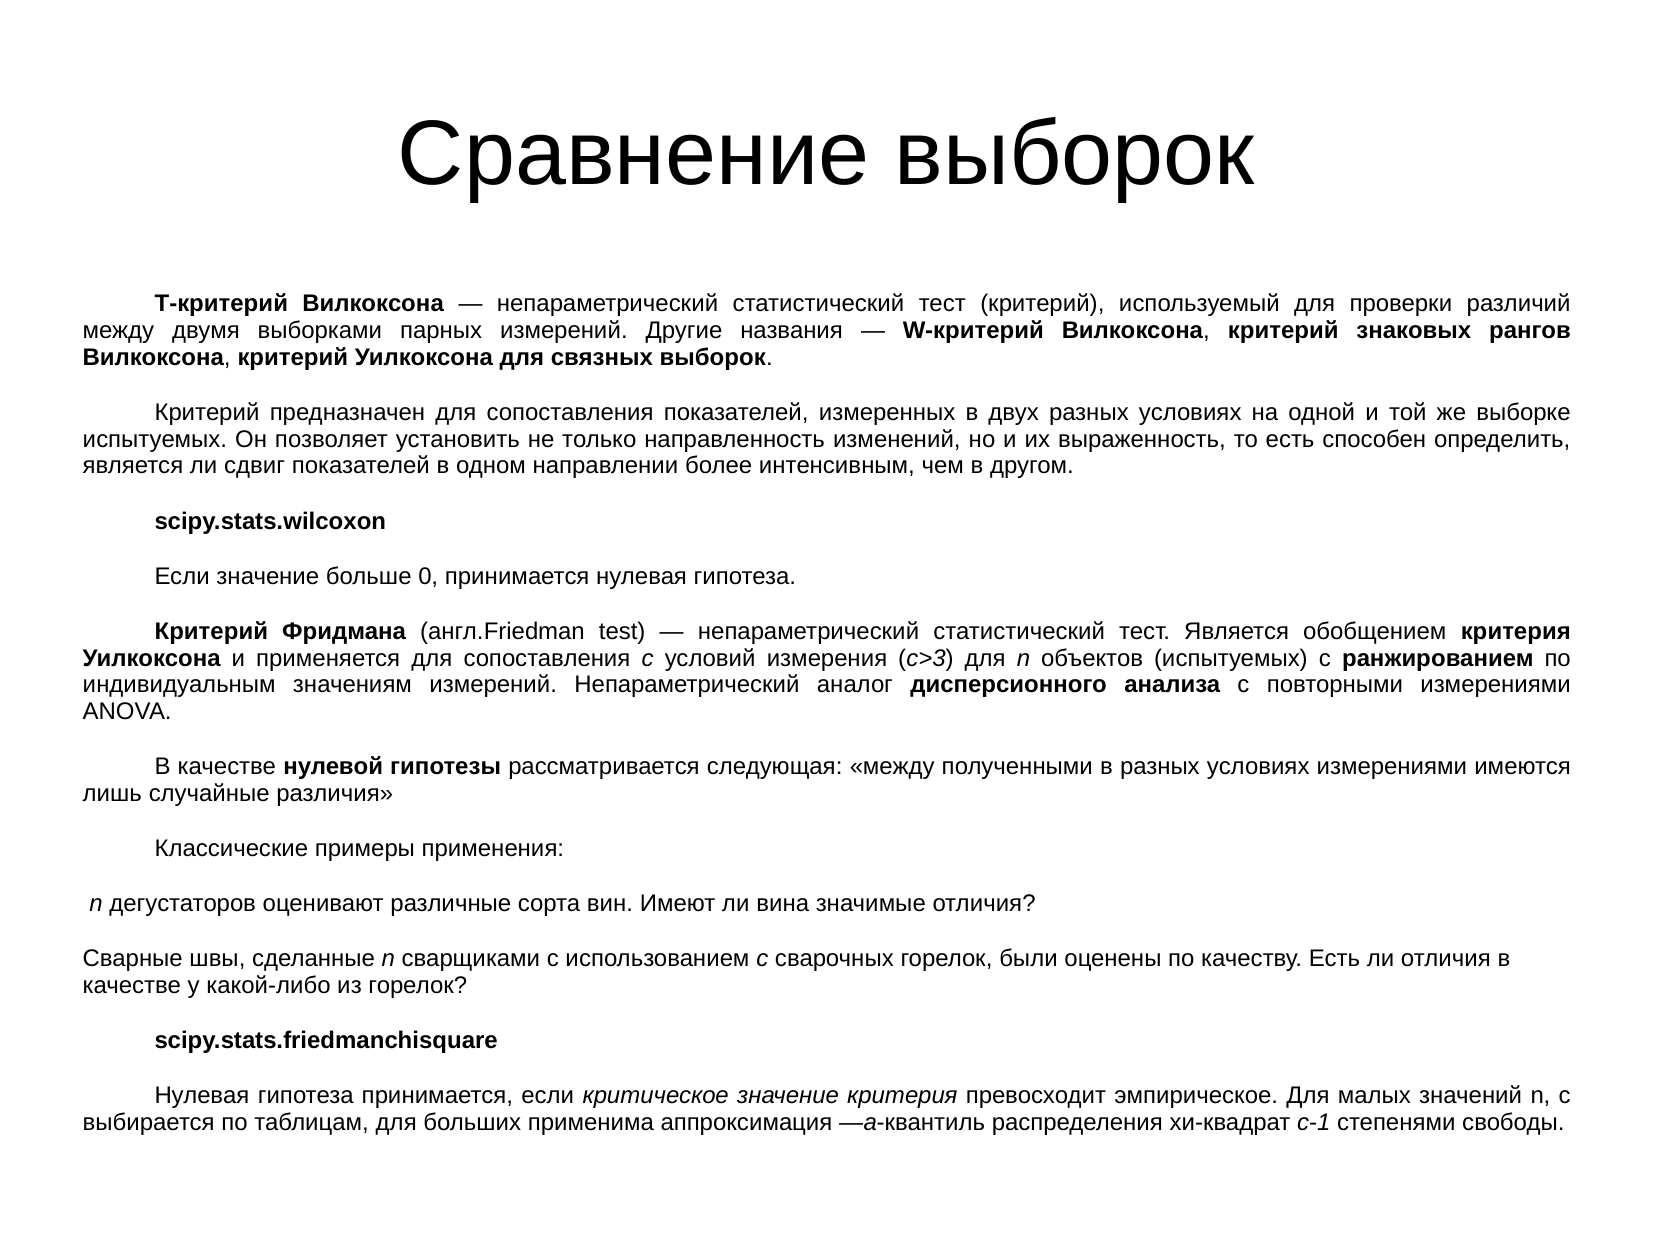

# Сравнение выборок
Т-критерий Вилкоксона — непараметрический статистический тест (критерий), используемый для проверки различий между двумя выборками парных измерений. Другие названия — W-критерий Вилкоксона, критерий знаковых рангов Вилкоксона, критерий Уилкоксона для связных выборок.
Критерий предназначен для сопоставления показателей, измеренных в двух разных условиях на одной и той же выборке испытуемых. Он позволяет установить не только направленность изменений, но и их выраженность, то есть способен определить, является ли сдвиг показателей в одном направлении более интенсивным, чем в другом.
scipy.stats.wilcoxon
Если значение больше 0, принимается нулевая гипотеза.
Критерий Фридмана (англ.Friedman test) — непараметрический статистический тест. Является обобщением критерия Уилкоксона и применяется для сопоставления с условий измерения (с>3) для n объектов (испытуемых) с ранжированием по индивидуальным значениям измерений. Непараметрический аналог дисперсионного анализа с повторными измерениями ANOVA.
В качестве нулевой гипотезы рассматривается следующая: «между полученными в разных условиях измерениями имеются лишь случайные различия»
Классические примеры применения:
 n дегустаторов оценивают различные сорта вин. Имеют ли вина значимые отличия?
Сварные швы, сделанные n сварщиками с использованием c сварочных горелок, были оценены по качеству. Есть ли отличия в качестве у какой-либо из горелок?
scipy.stats.friedmanchisquare
Нулевая гипотеза принимается, если критическое значение критерия превосходит эмпирическое. Для малых значений n, c выбирается по таблицам, для больших применима аппроксимация —a-квантиль распределения хи-квадрат с-1 степенями свободы.